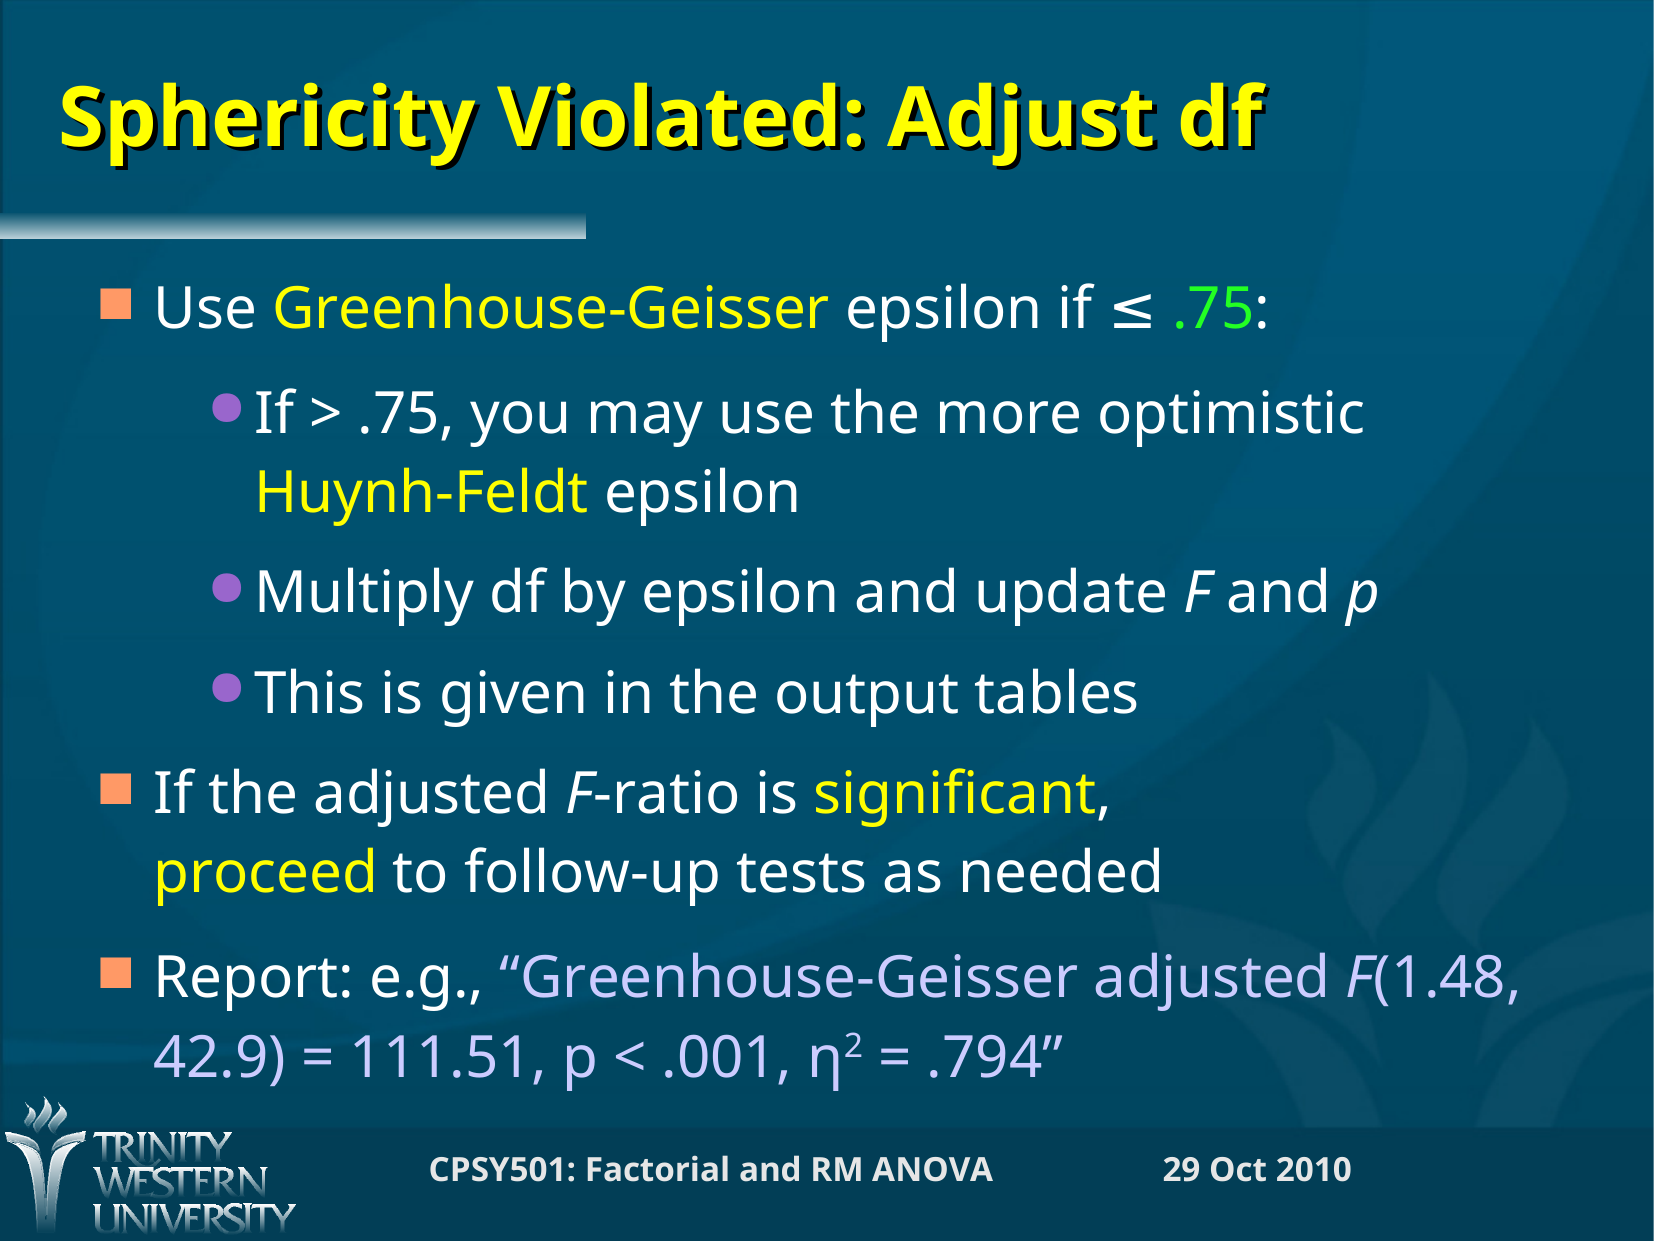

# Sphericity Violated: Adjust df
Use Greenhouse-Geisser epsilon if ≤ .75:
If > .75, you may use the more optimistic Huynh-Feldt epsilon
Multiply df by epsilon and update F and p
This is given in the output tables
If the adjusted F-ratio is significant,
proceed to follow-up tests as needed
Report: e.g., “Greenhouse-Geisser adjusted F(1.48, 42.9) = 111.51, p < .001, η2 = .794”
CPSY501: Factorial and RM ANOVA
29 Oct 2010